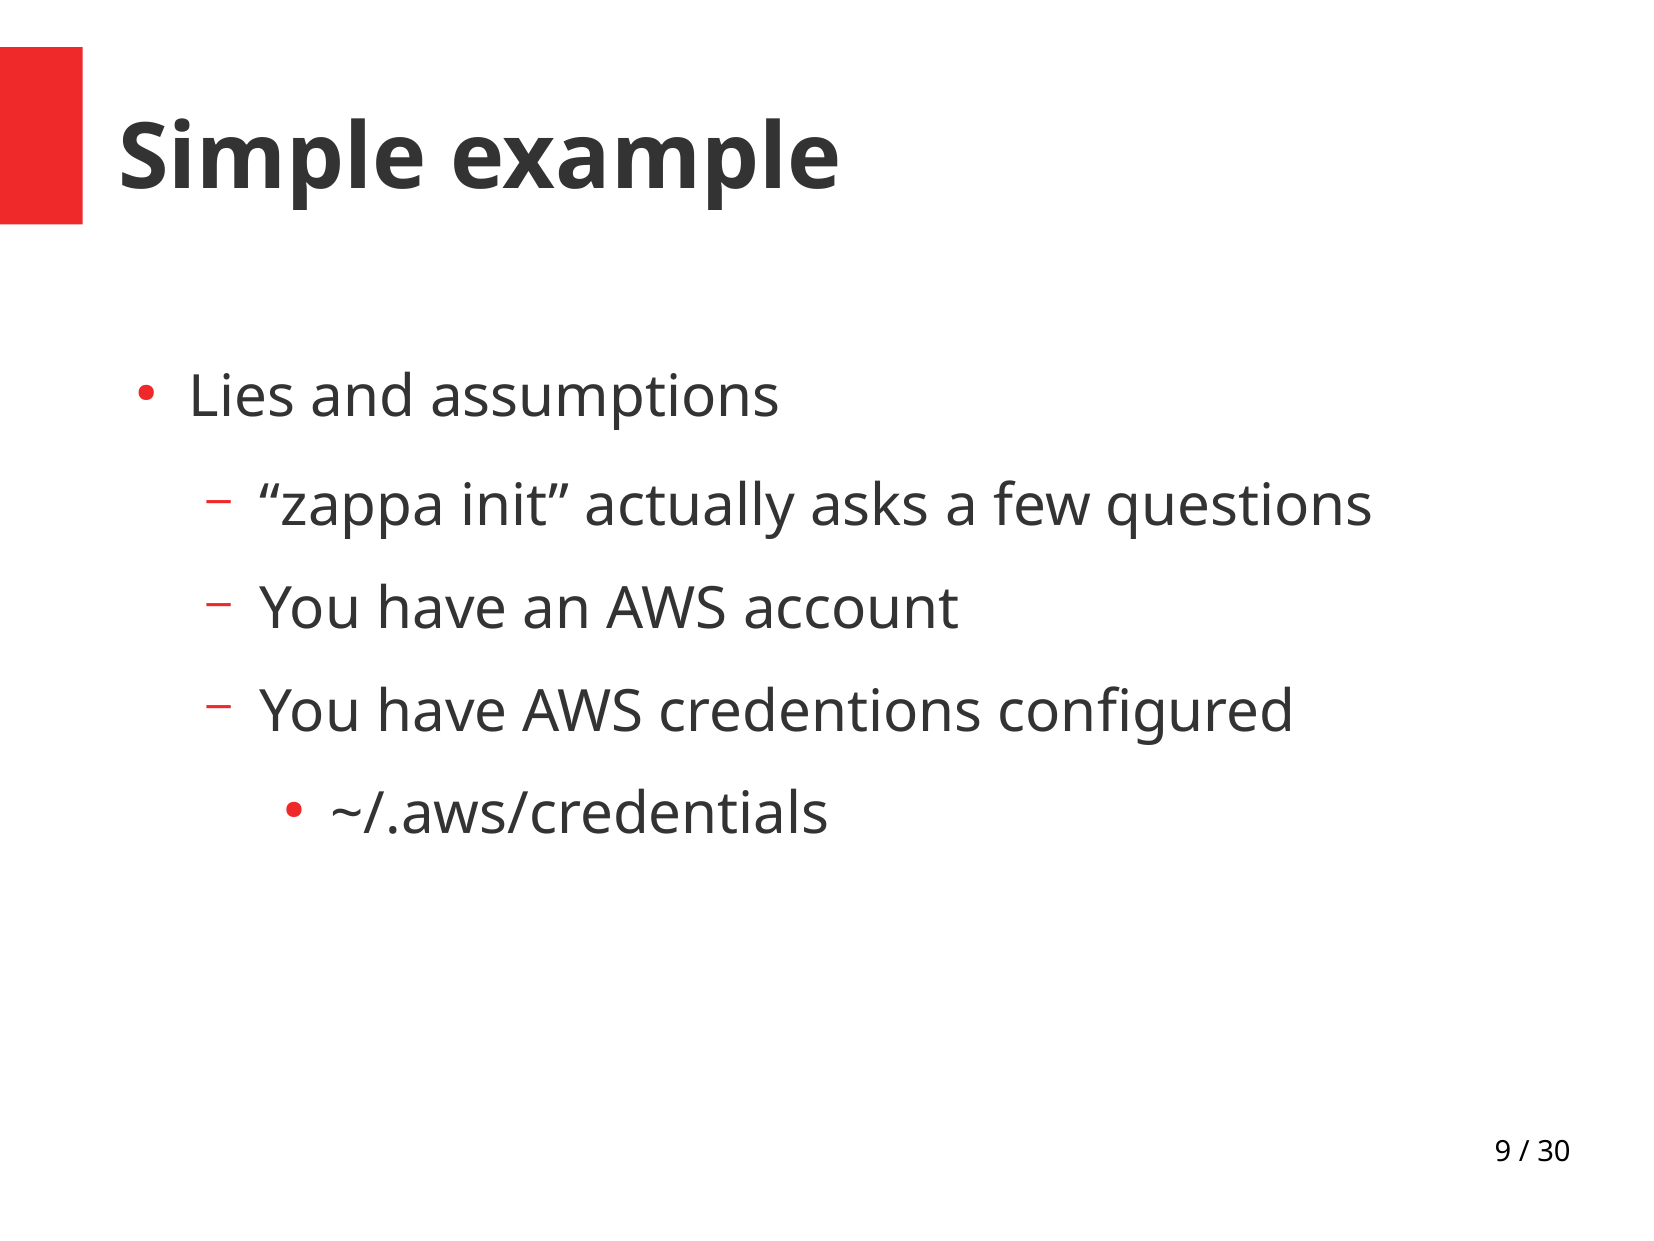

# Simple example
Lies and assumptions
“zappa init” actually asks a few questions
You have an AWS account
You have AWS credentions configured
~/.aws/credentials
9